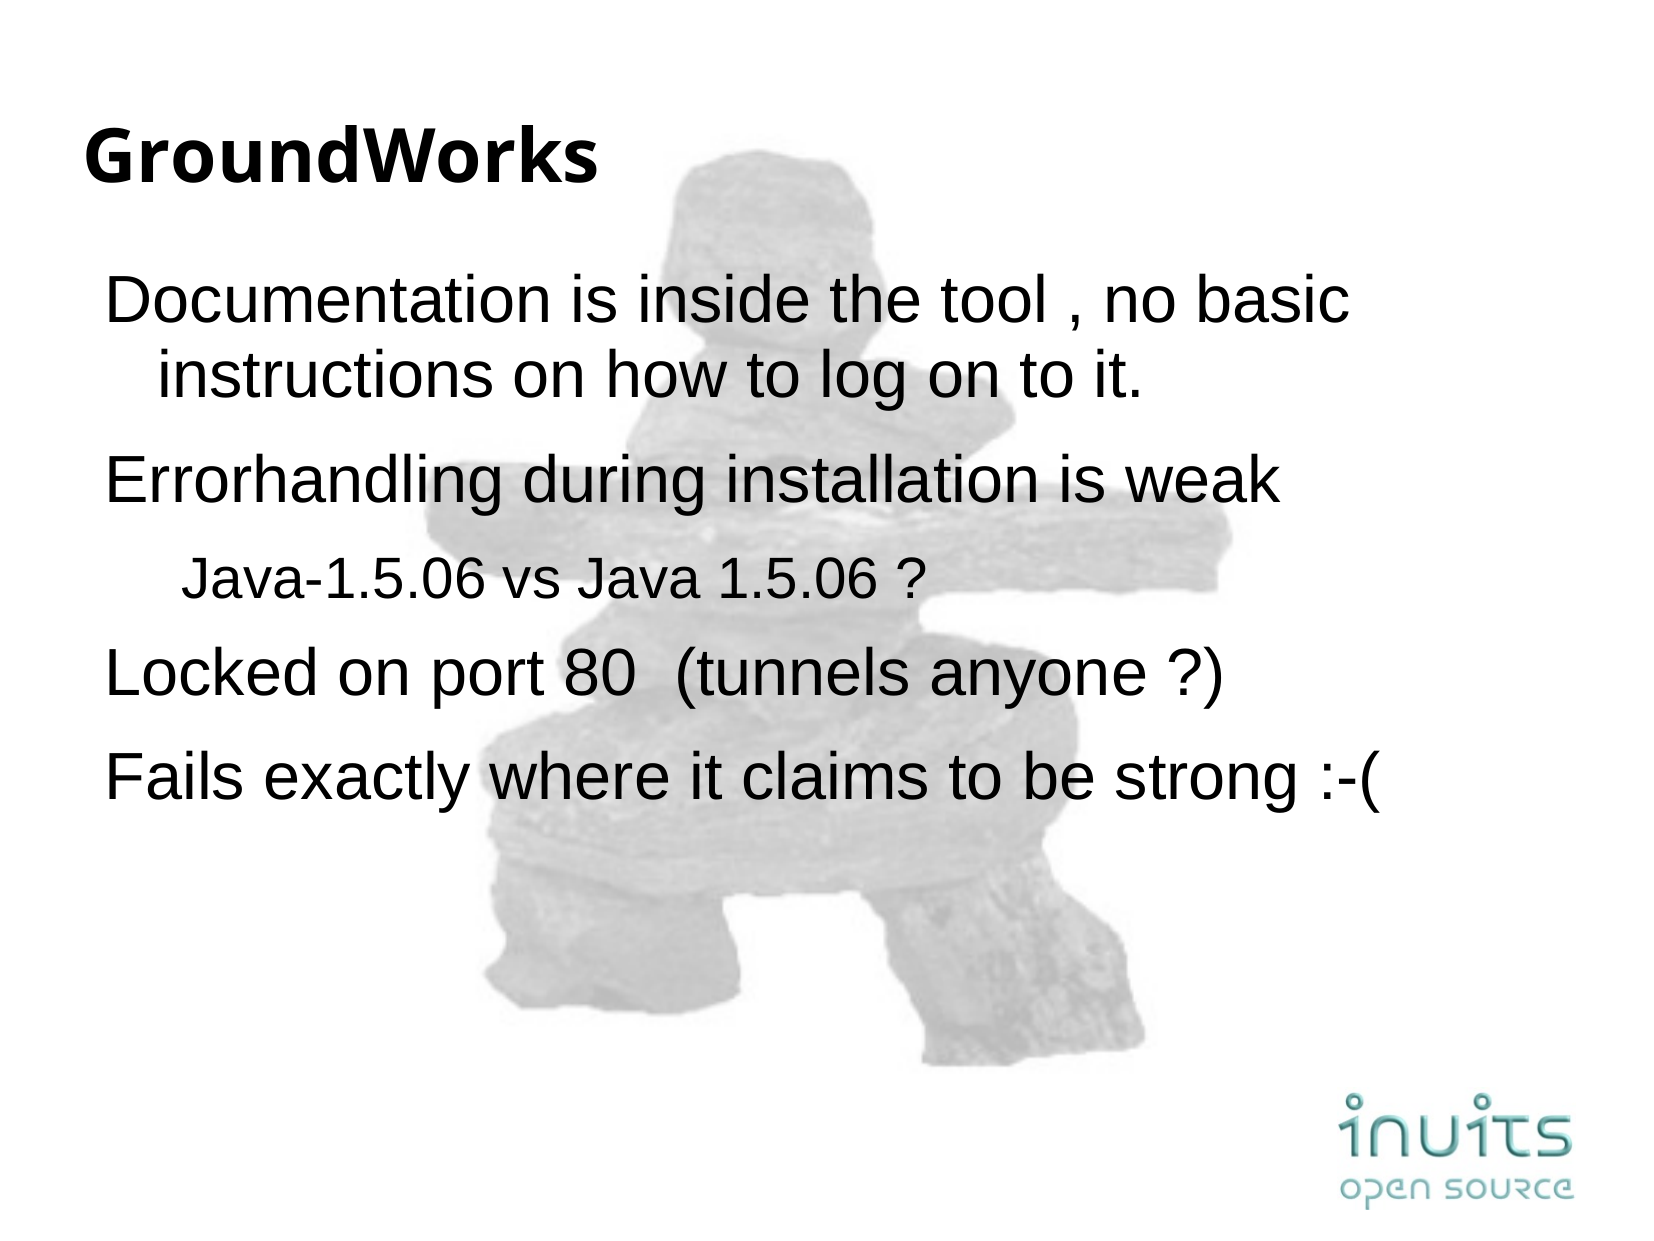

# GroundWorks
Documentation is inside the tool , no basic instructions on how to log on to it.
Errorhandling during installation is weak
Java-1.5.06 vs Java 1.5.06 ?
Locked on port 80 (tunnels anyone ?)
Fails exactly where it claims to be strong :-(
17